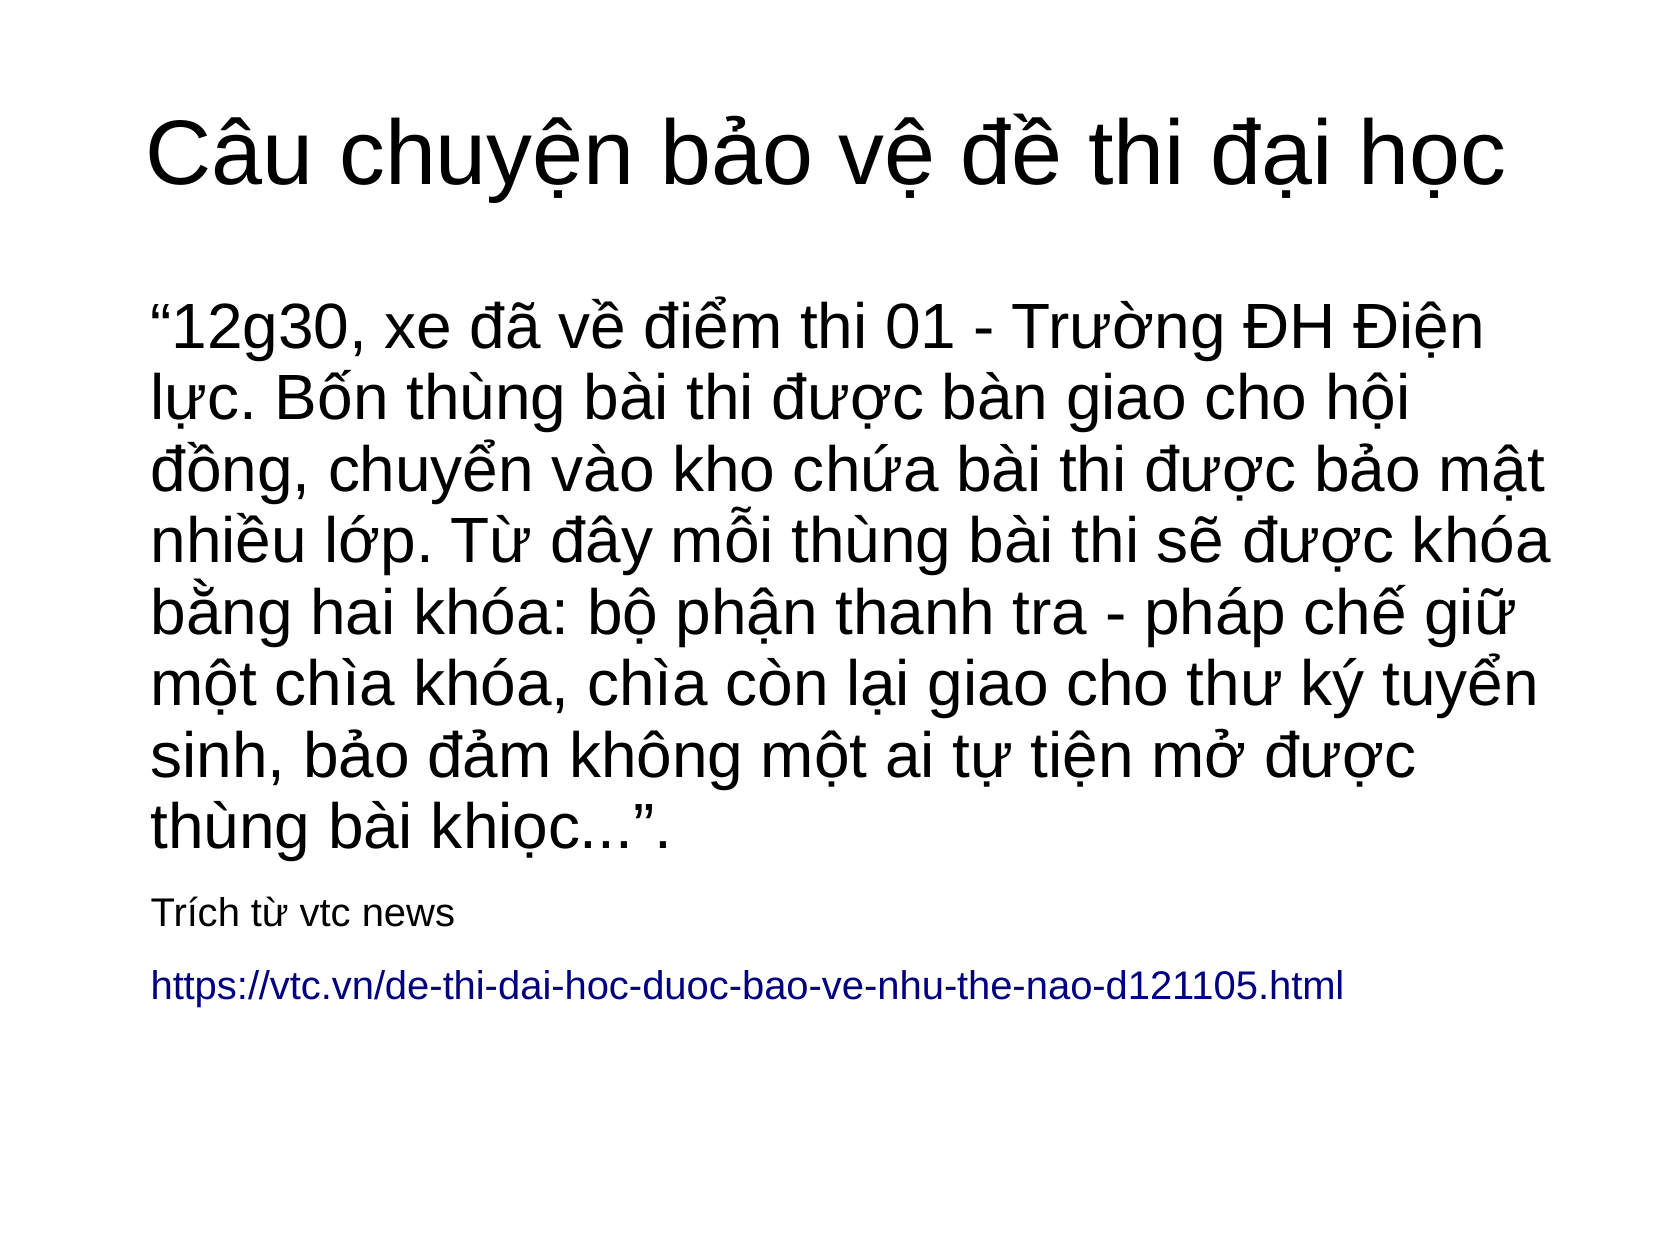

# Câu chuyện bảo vệ đề thi đại học
“12g30, xe đã về điểm thi 01 - Trường ĐH Điện lực. Bốn thùng bài thi được bàn giao cho hội đồng, chuyển vào kho chứa bài thi được bảo mật nhiều lớp. Từ đây mỗi thùng bài thi sẽ được khóa bằng hai khóa: bộ phận thanh tra - pháp chế giữ một chìa khóa, chìa còn lại giao cho thư ký tuyển sinh, bảo đảm không một ai tự tiện mở được thùng bài khiọc...”.
Trích từ vtc news
https://vtc.vn/de-thi-dai-hoc-duoc-bao-ve-nhu-the-nao-d121105.html